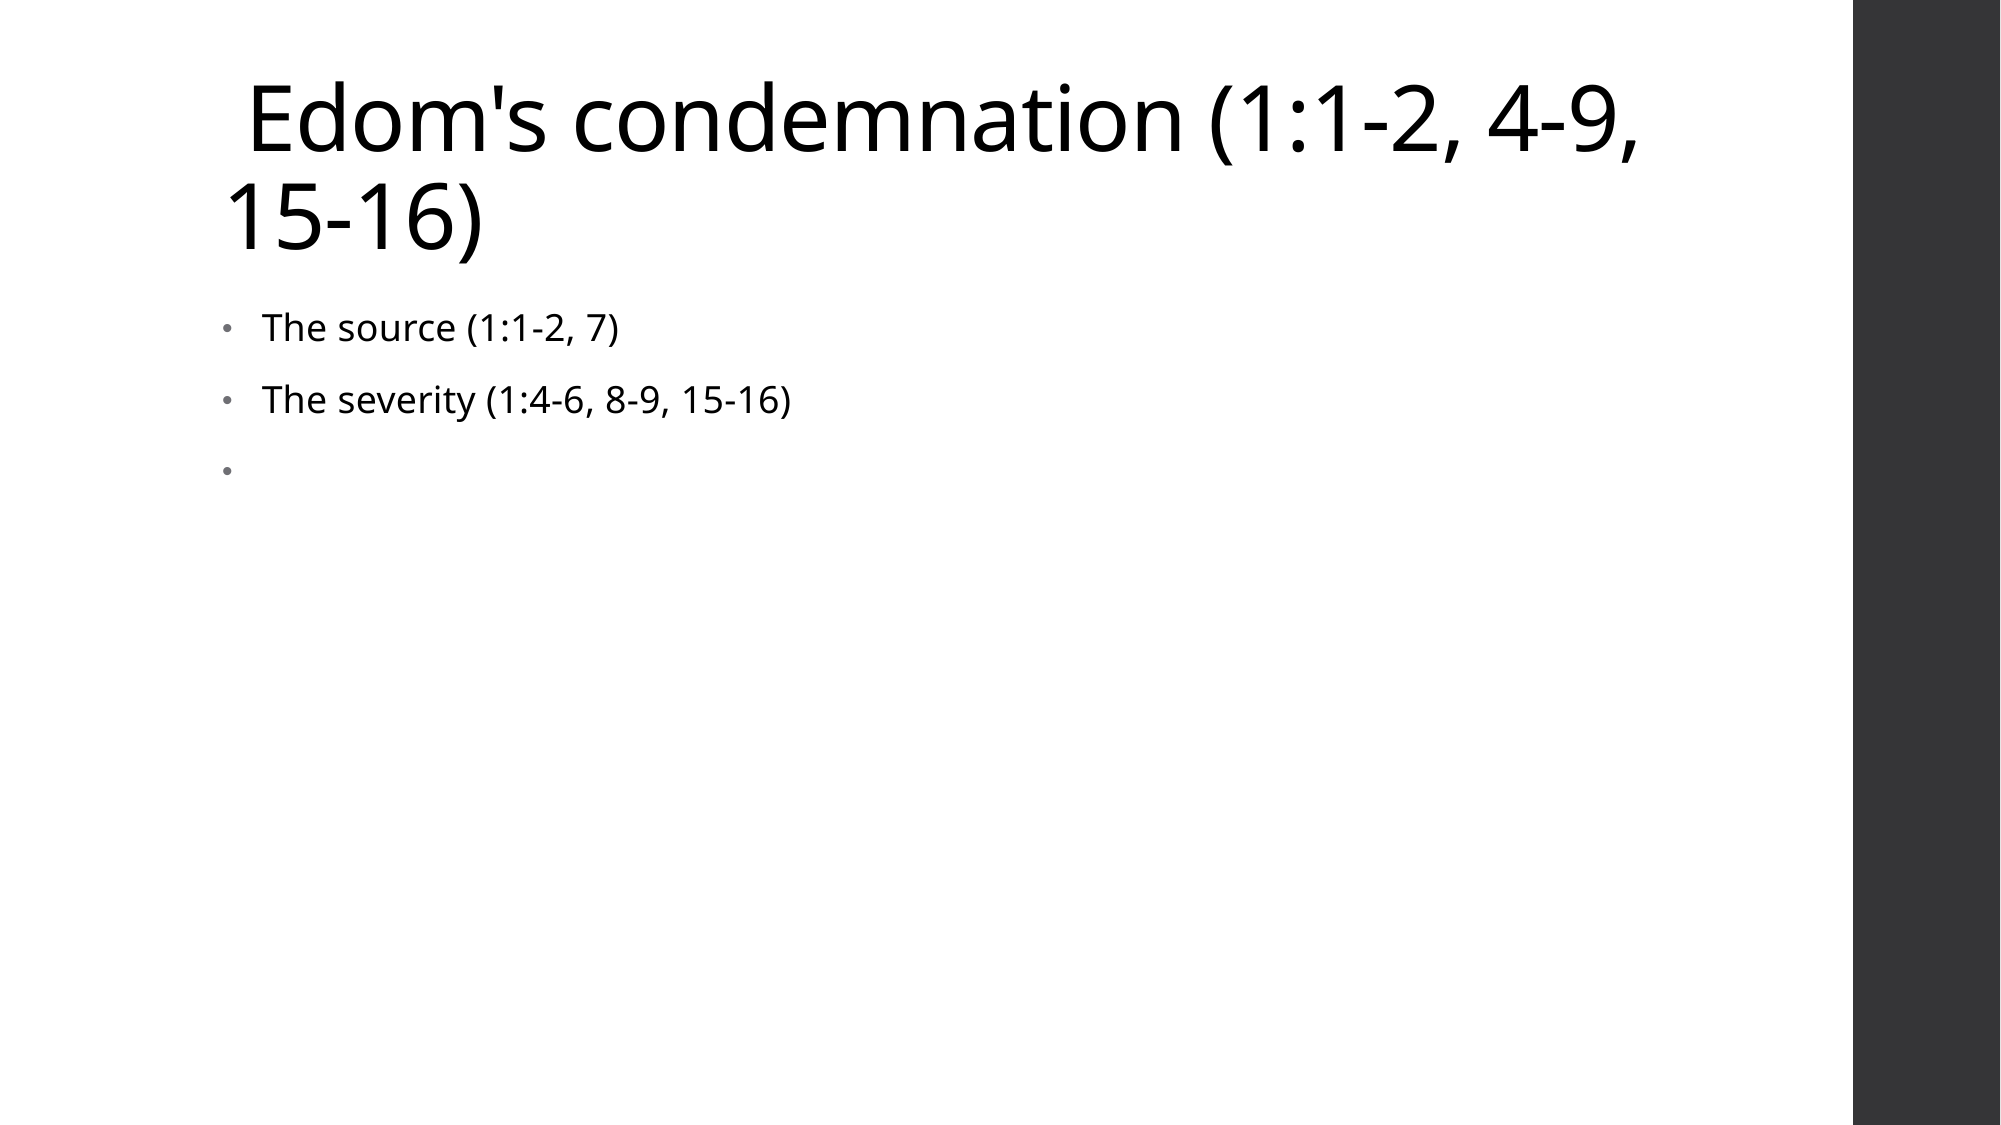

# Edom's condemnation (1:1-2, 4-9, 15-16)
 The source (1:1-2, 7)
 The severity (1:4-6, 8-9, 15-16)